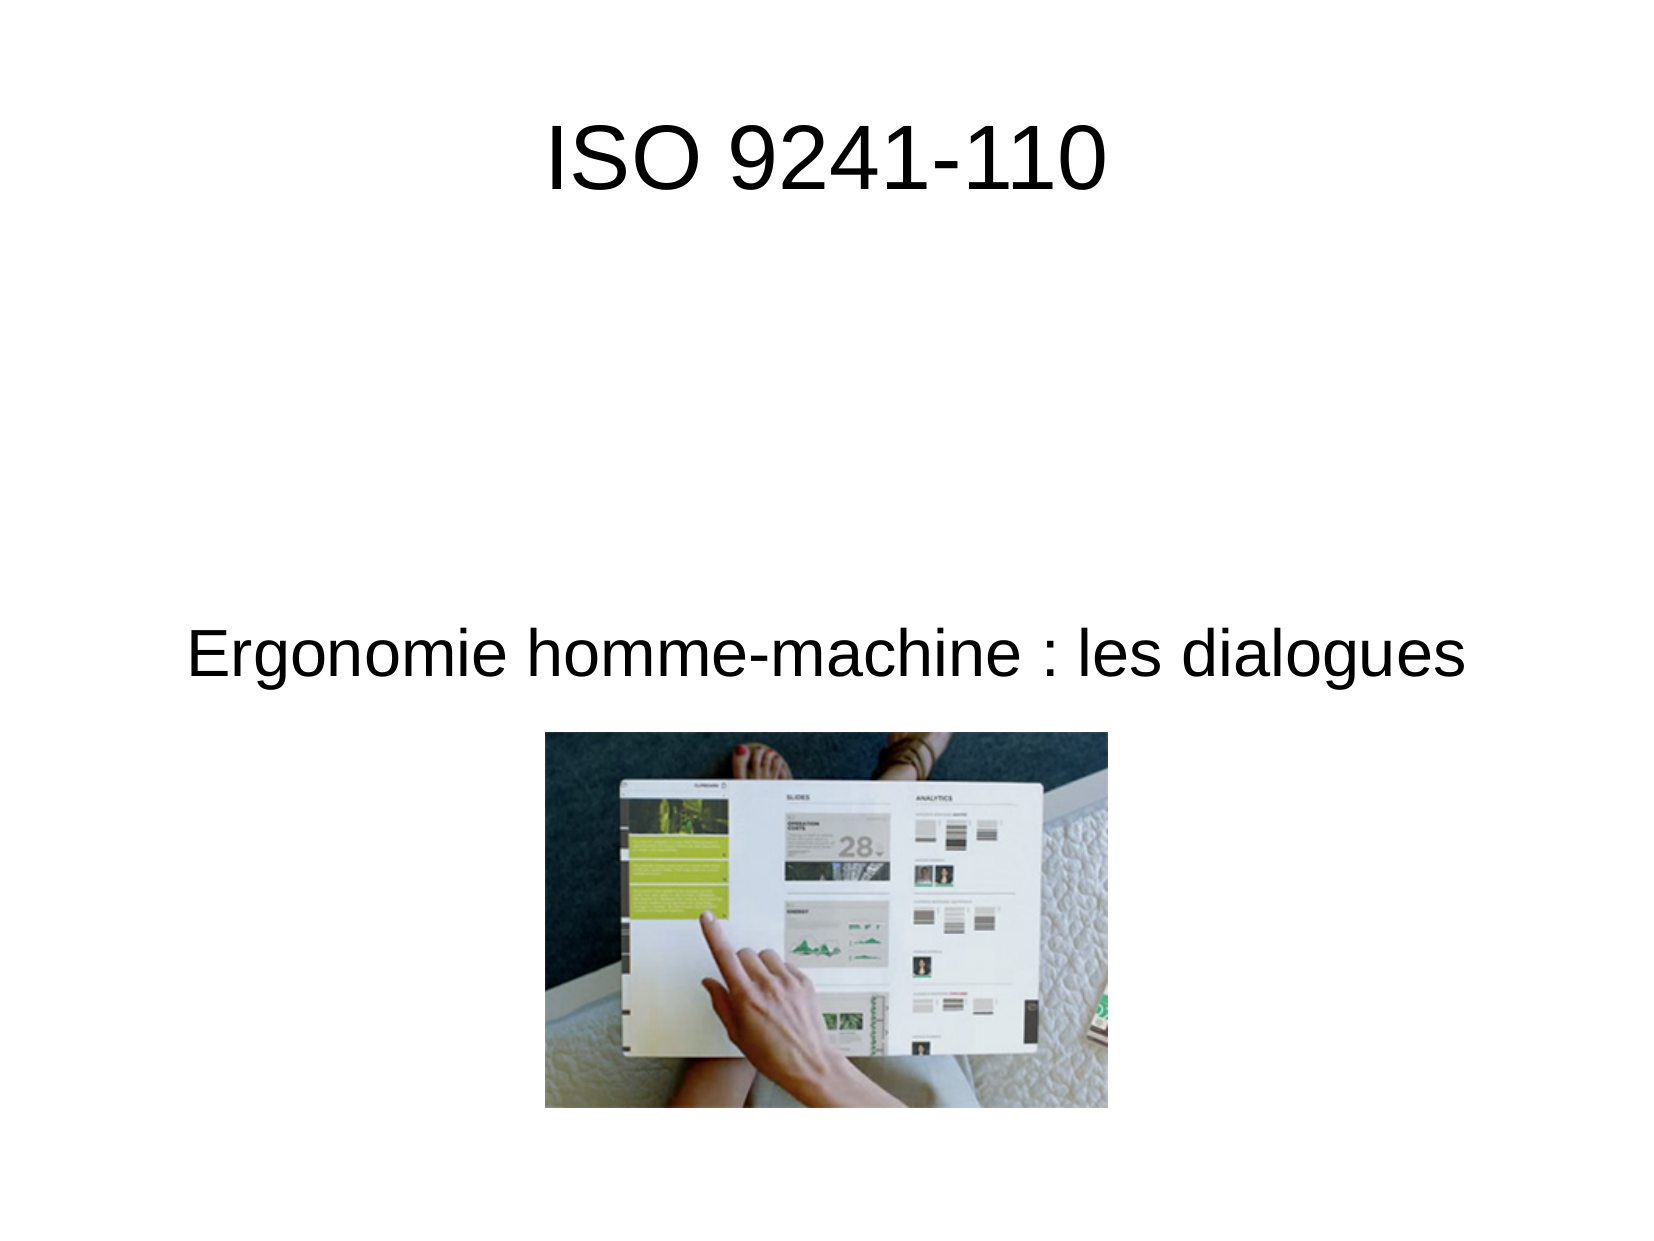

# ISO 9241-110
Ergonomie homme-machine : les dialogues